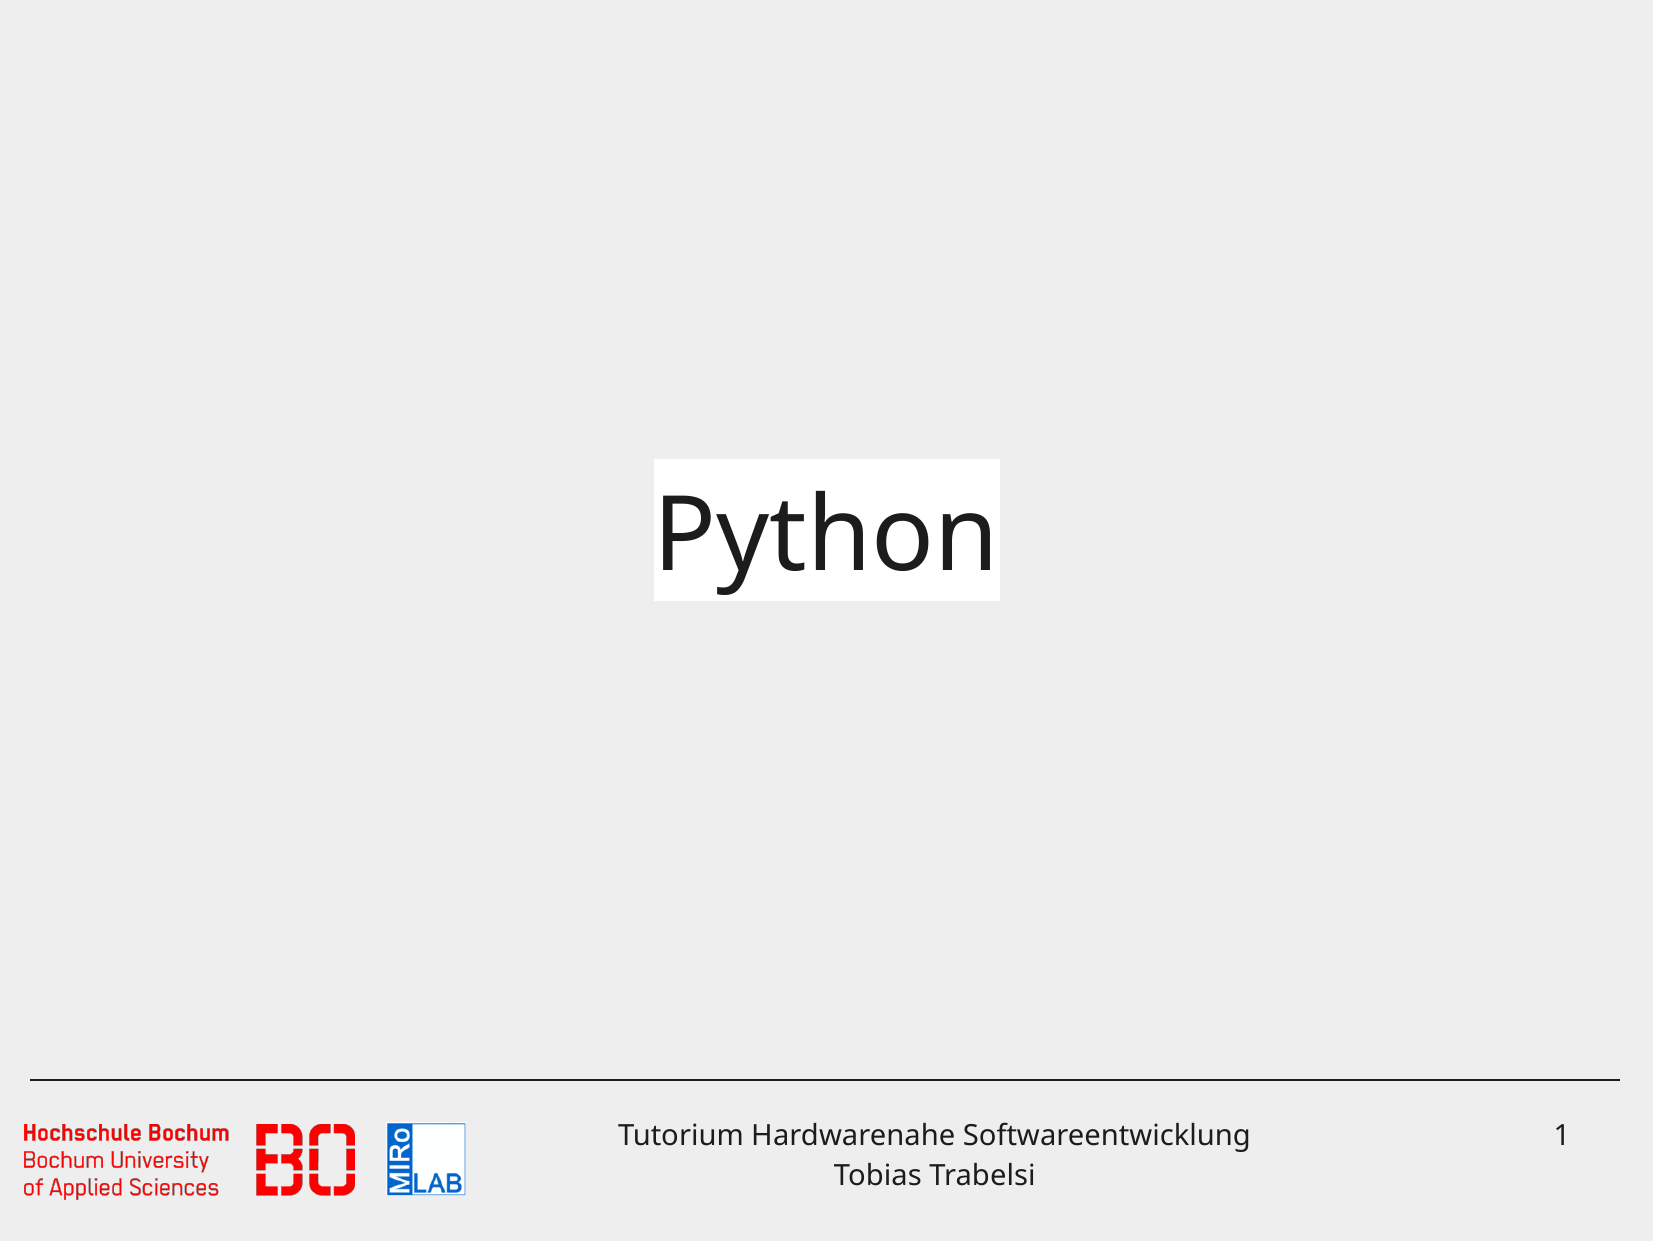

# Python
Vanessa Böhrk - Tutorium Hardwarenahe Softwareentwicklung
1